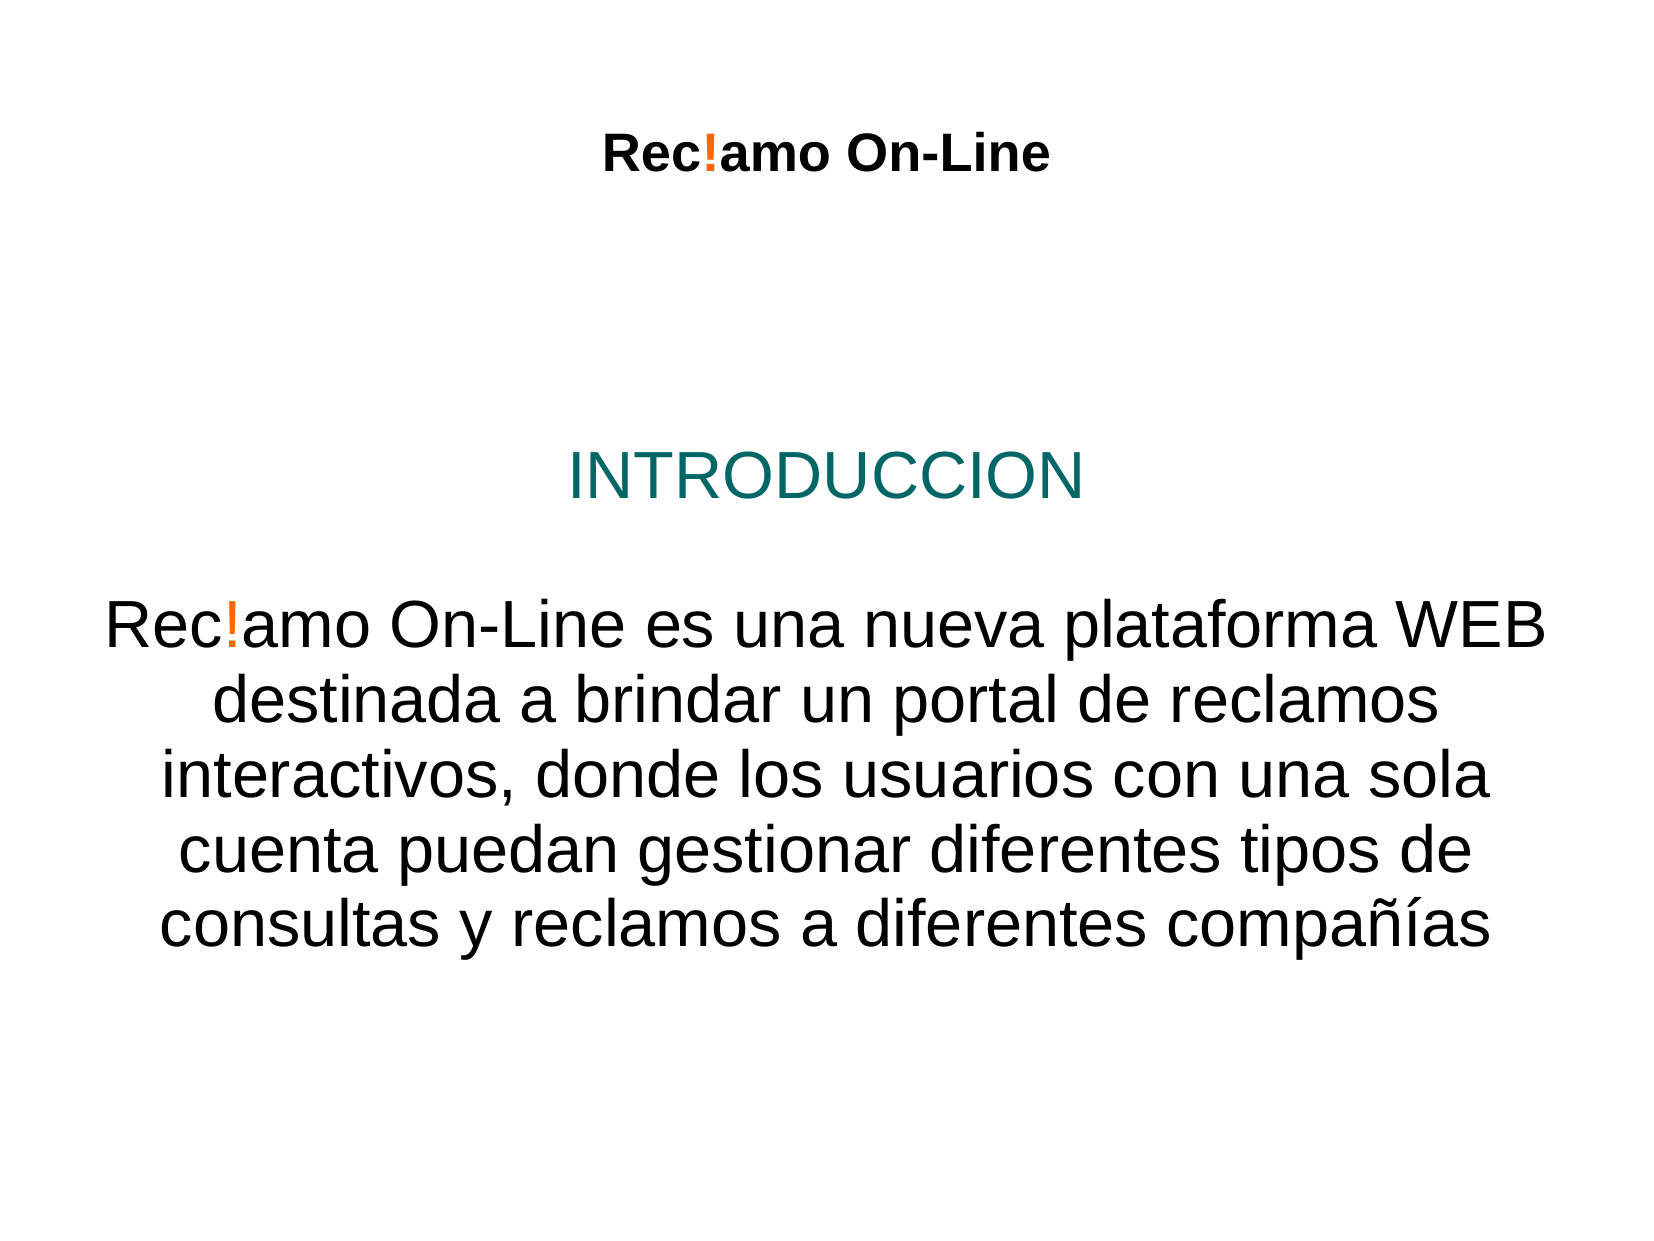

# Rec!amo On-Line
INTRODUCCION
Rec!amo On-Line es una nueva plataforma WEB destinada a brindar un portal de reclamos interactivos, donde los usuarios con una sola cuenta puedan gestionar diferentes tipos de consultas y reclamos a diferentes compañías